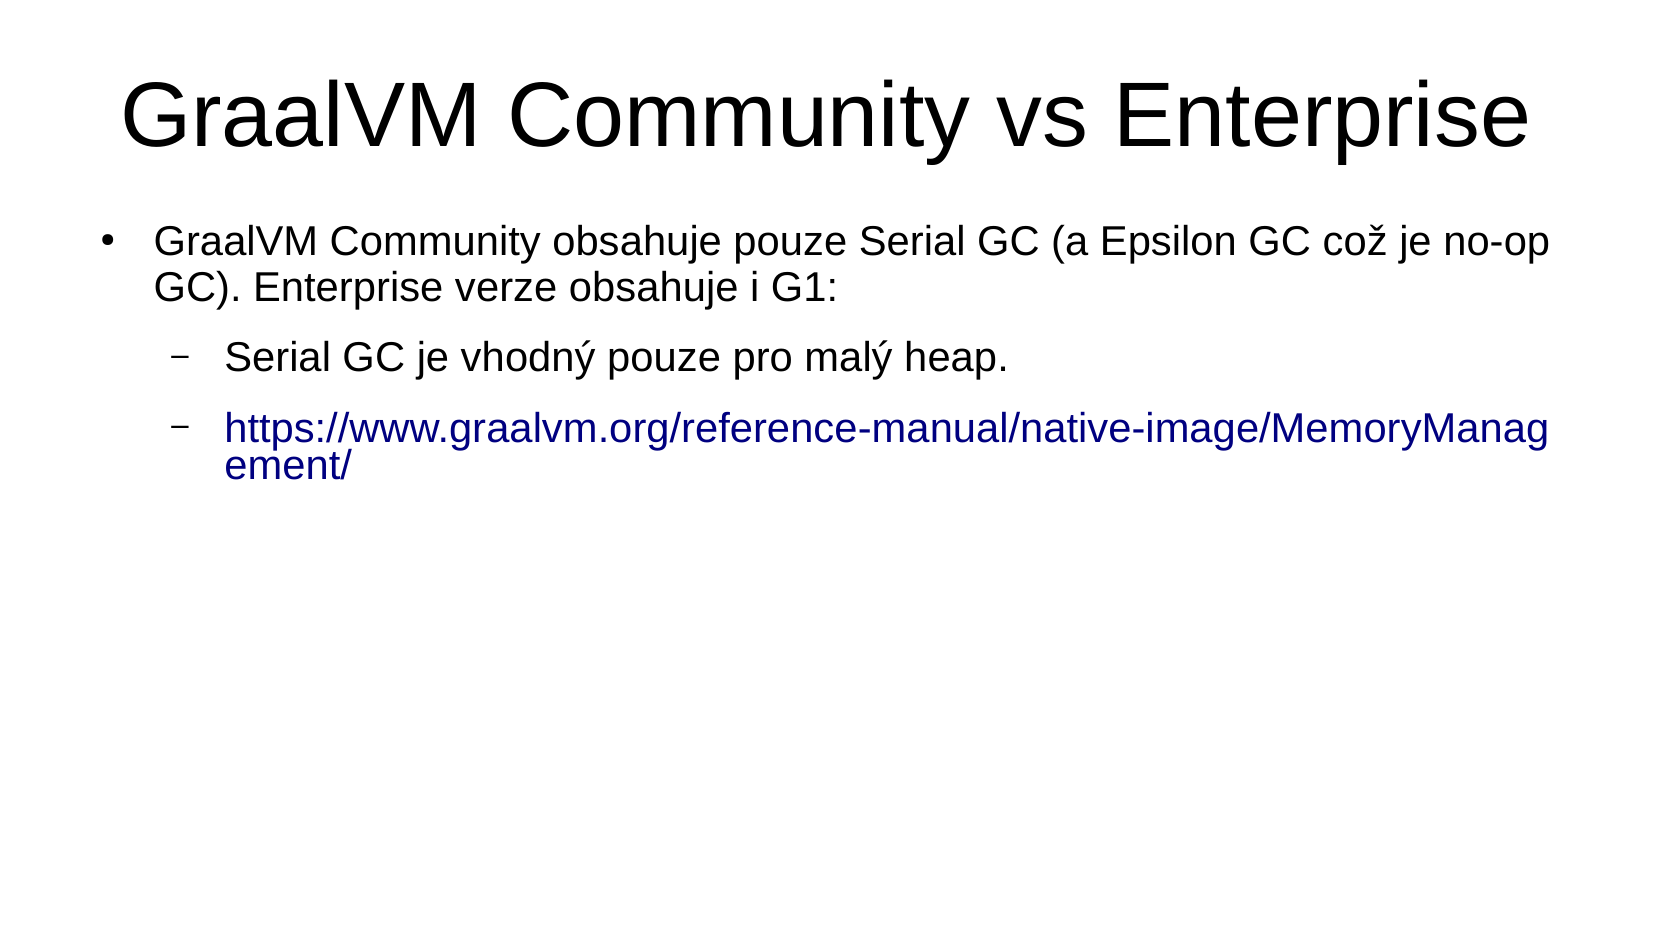

# GraalVM Community vs Enterprise
GraalVM Community obsahuje pouze Serial GC (a Epsilon GC což je no-op GC). Enterprise verze obsahuje i G1:
Serial GC je vhodný pouze pro malý heap.
https://www.graalvm.org/reference-manual/native-image/MemoryManagement/